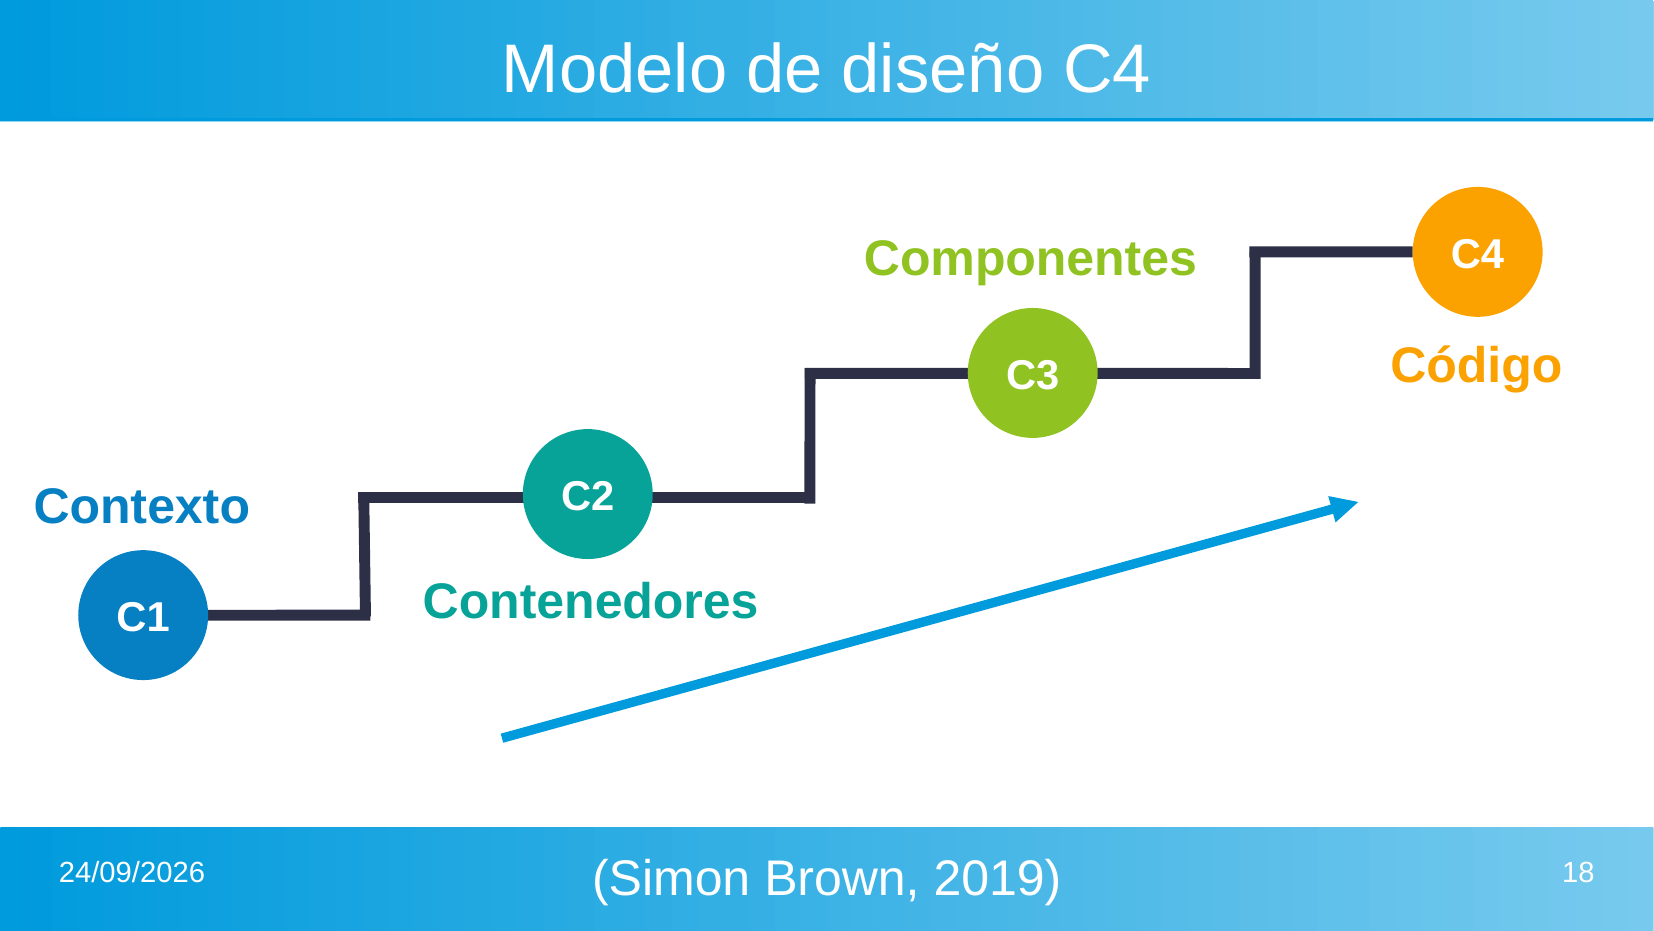

# Modelo de diseño C4
C4
Componentes
C3
Código
C2
Contexto
C1
Contenedores
(Simon Brown, 2019)
18